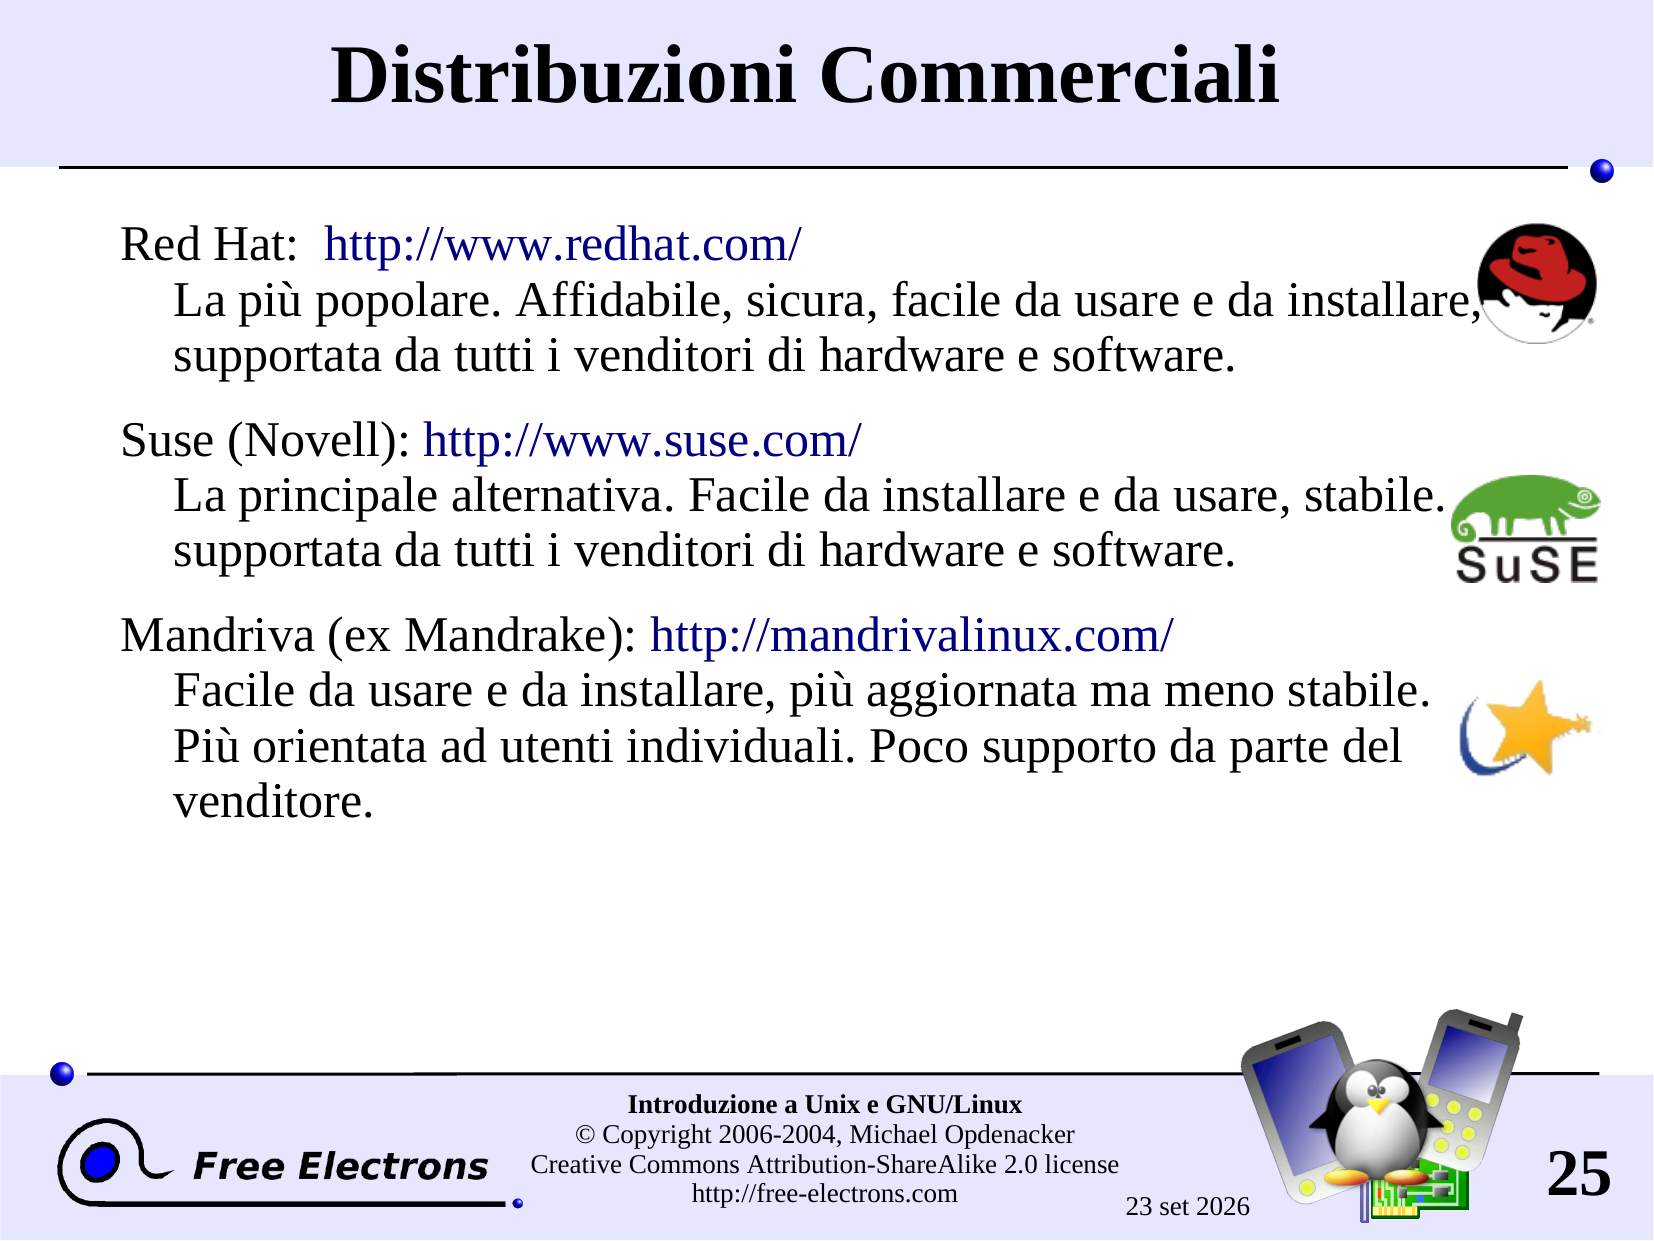

# Distribuzioni Commerciali
Red Hat: http://www.redhat.com/
La più popolare. Affidabile, sicura, facile da usare e da installare, supportata da tutti i venditori di hardware e software.
Suse (Novell): http://www.suse.com/
La principale alternativa. Facile da installare e da usare, stabile.
supportata da tutti i venditori di hardware e software.
Mandriva (ex Mandrake): http://mandrivalinux.com/
Facile da usare e da installare, più aggiornata ma meno stabile.
Più orientata ad utenti individuali. Poco supporto da parte del venditore.